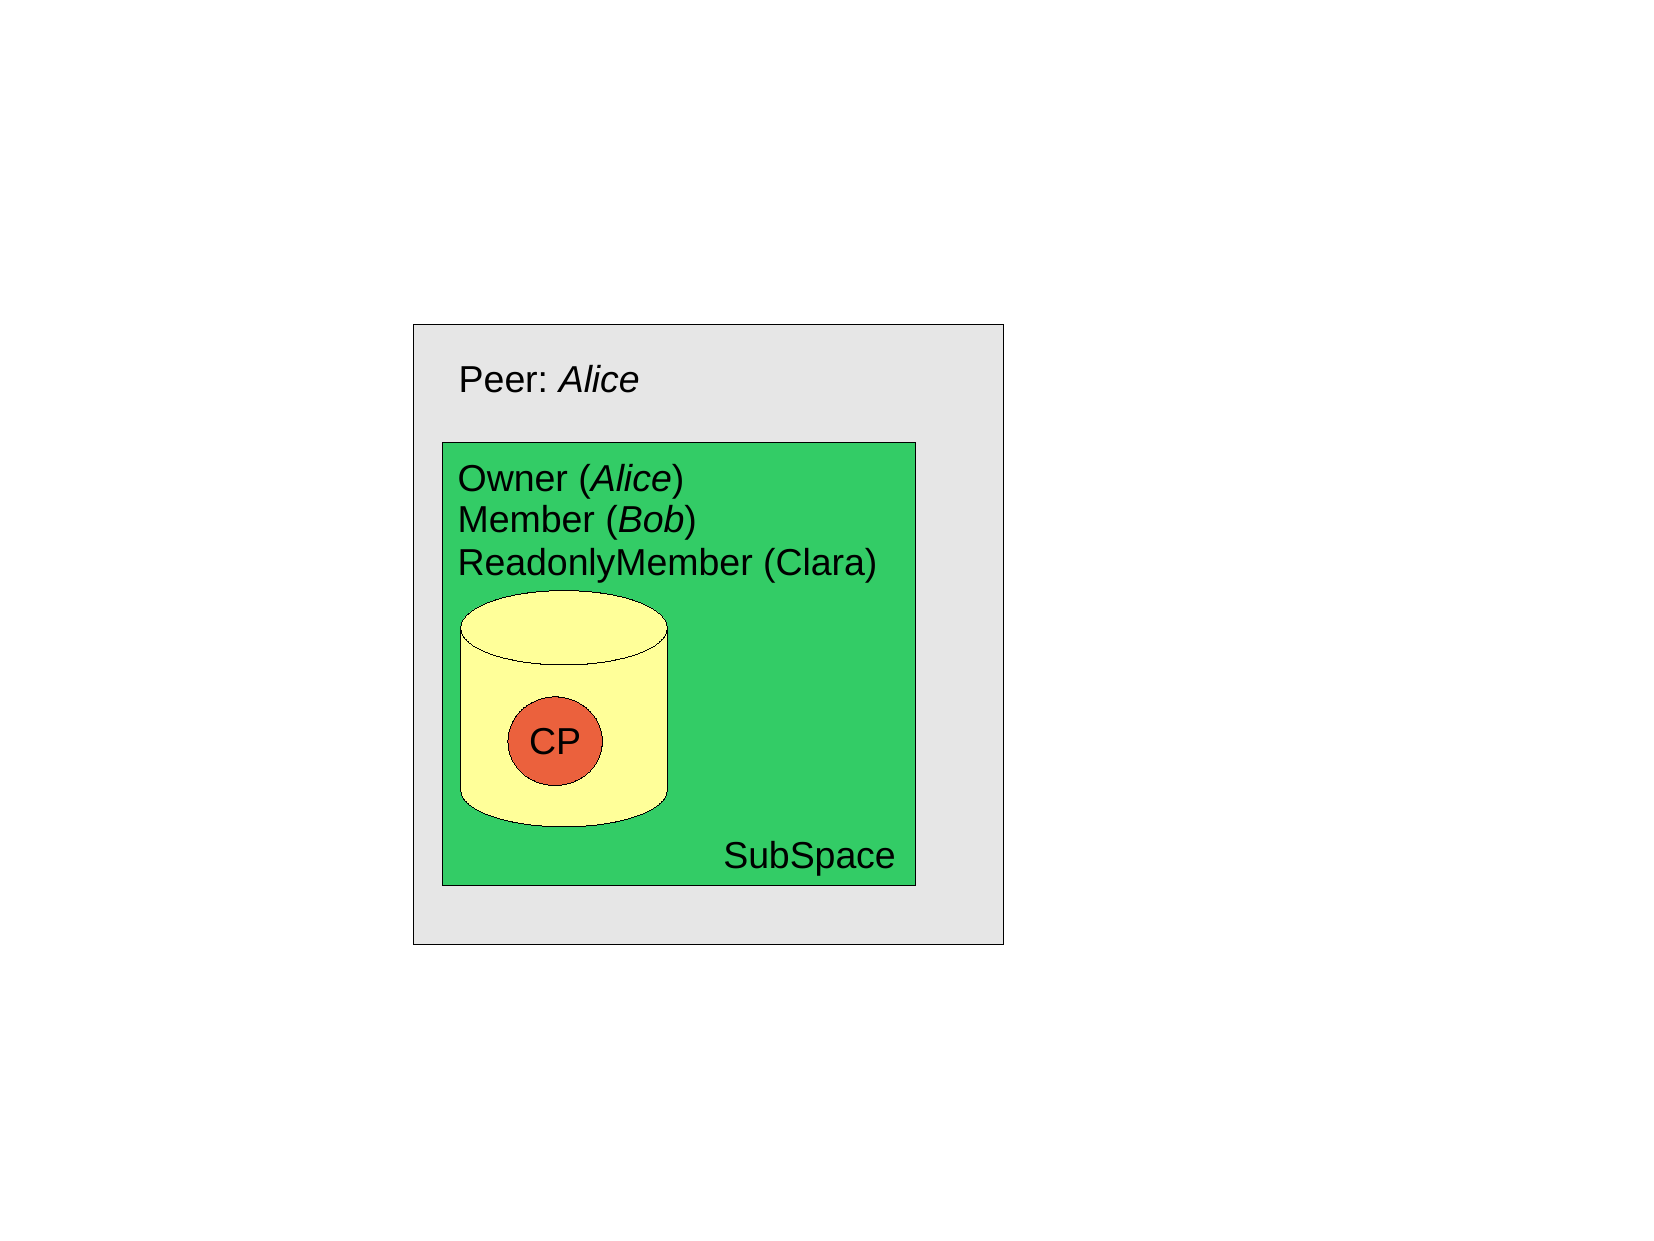

Peer: Alice
Owner (Alice)
Member (Bob)
ReadonlyMember (Clara)
CP
SubSpace